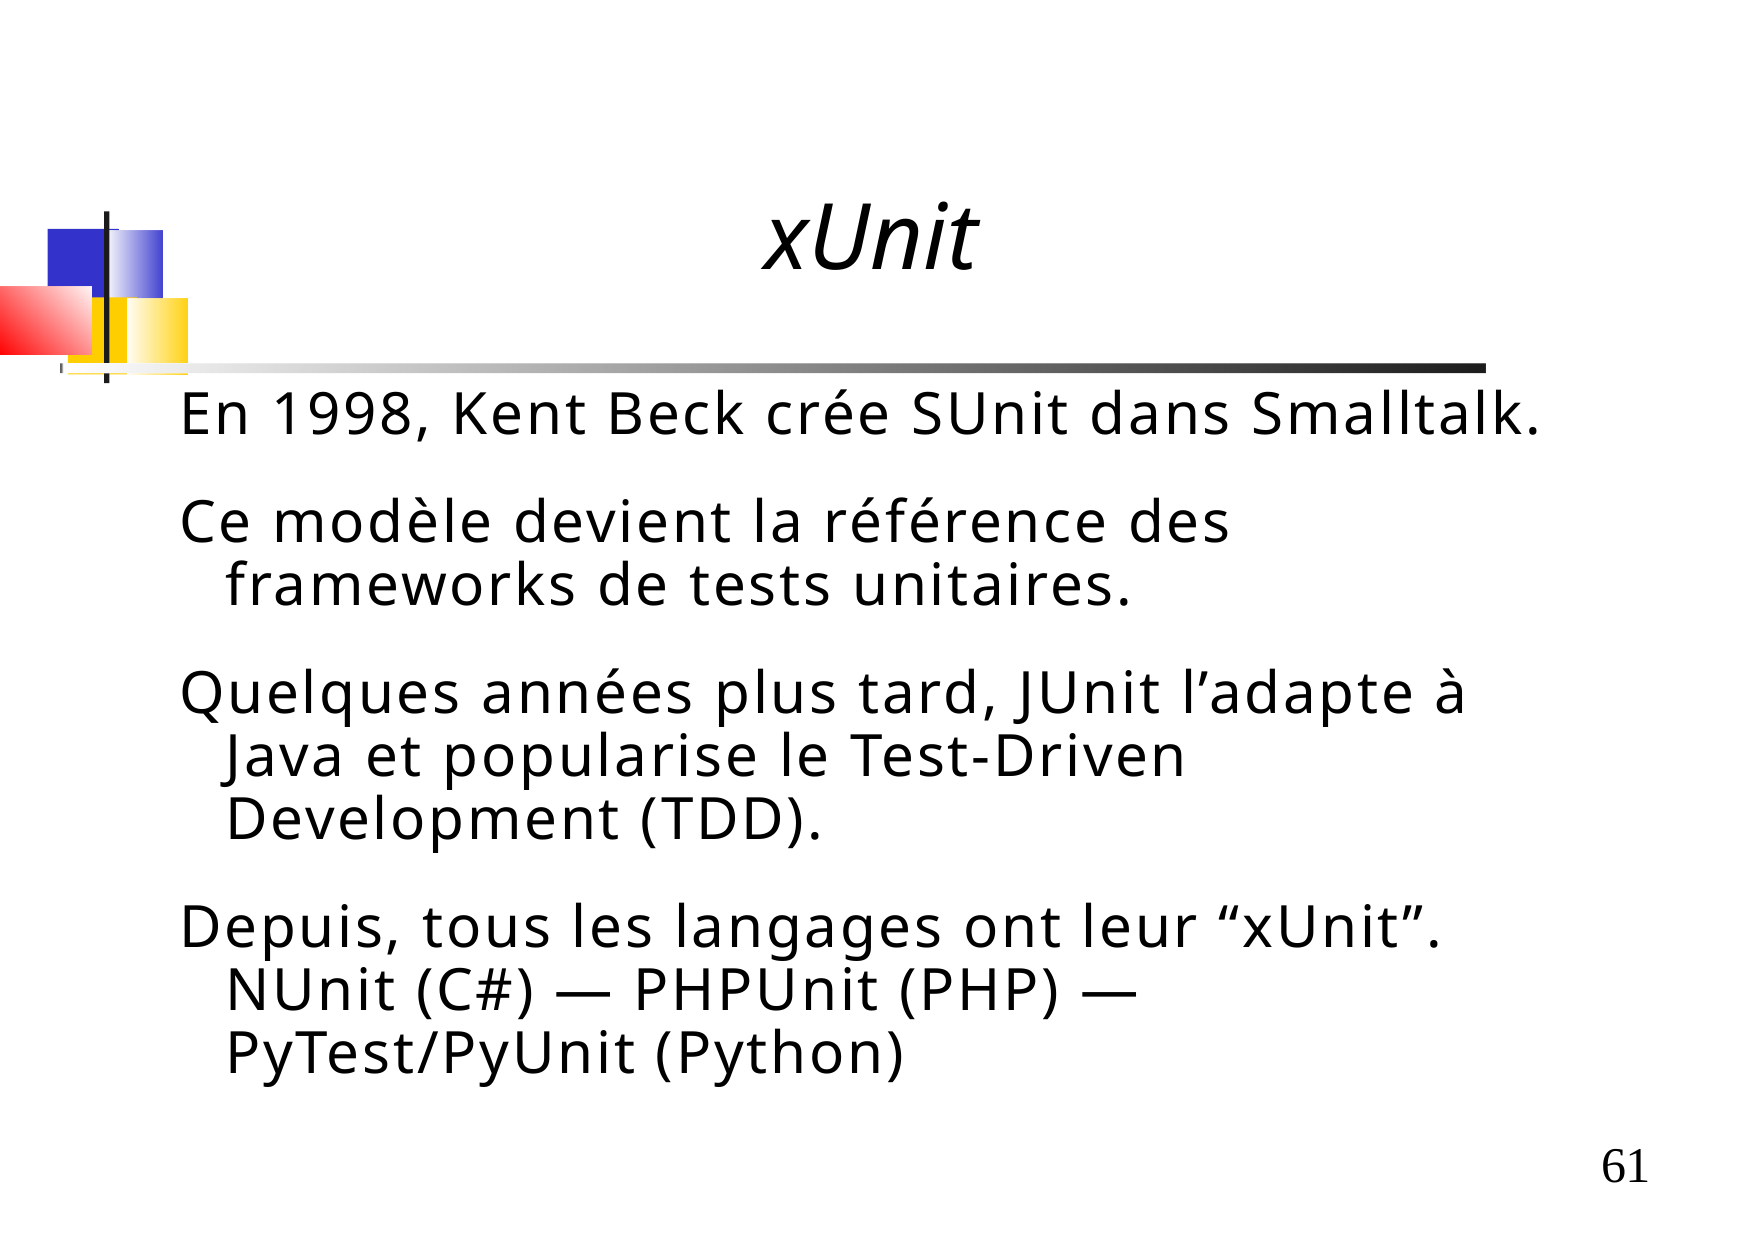

# xUnit
En 1998, Kent Beck crée SUnit dans Smalltalk.
Ce modèle devient la référence des frameworks de tests unitaires.
Quelques années plus tard, JUnit l’adapte à Java et popularise le Test-Driven Development (TDD).
Depuis, tous les langages ont leur “xUnit”.
NUnit (C#) — PHPUnit (PHP) — PyTest/PyUnit (Python)
61